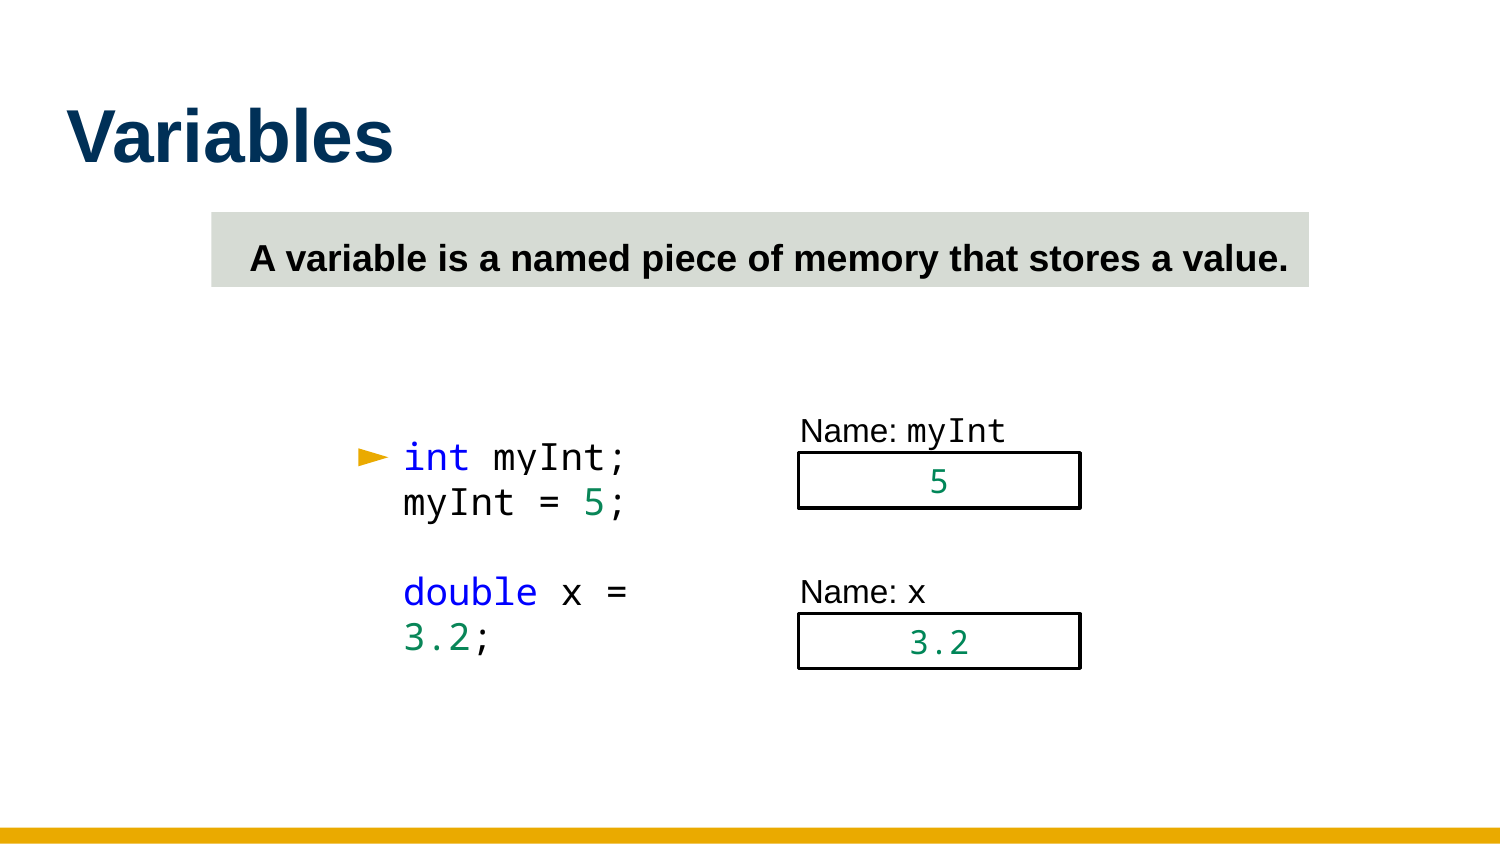

# Variables
A variable is a named piece of memory that stores a value.
Name: myInt
int myInt;
myInt = 5;
double x = 3.2;
5
Name: x
3.2